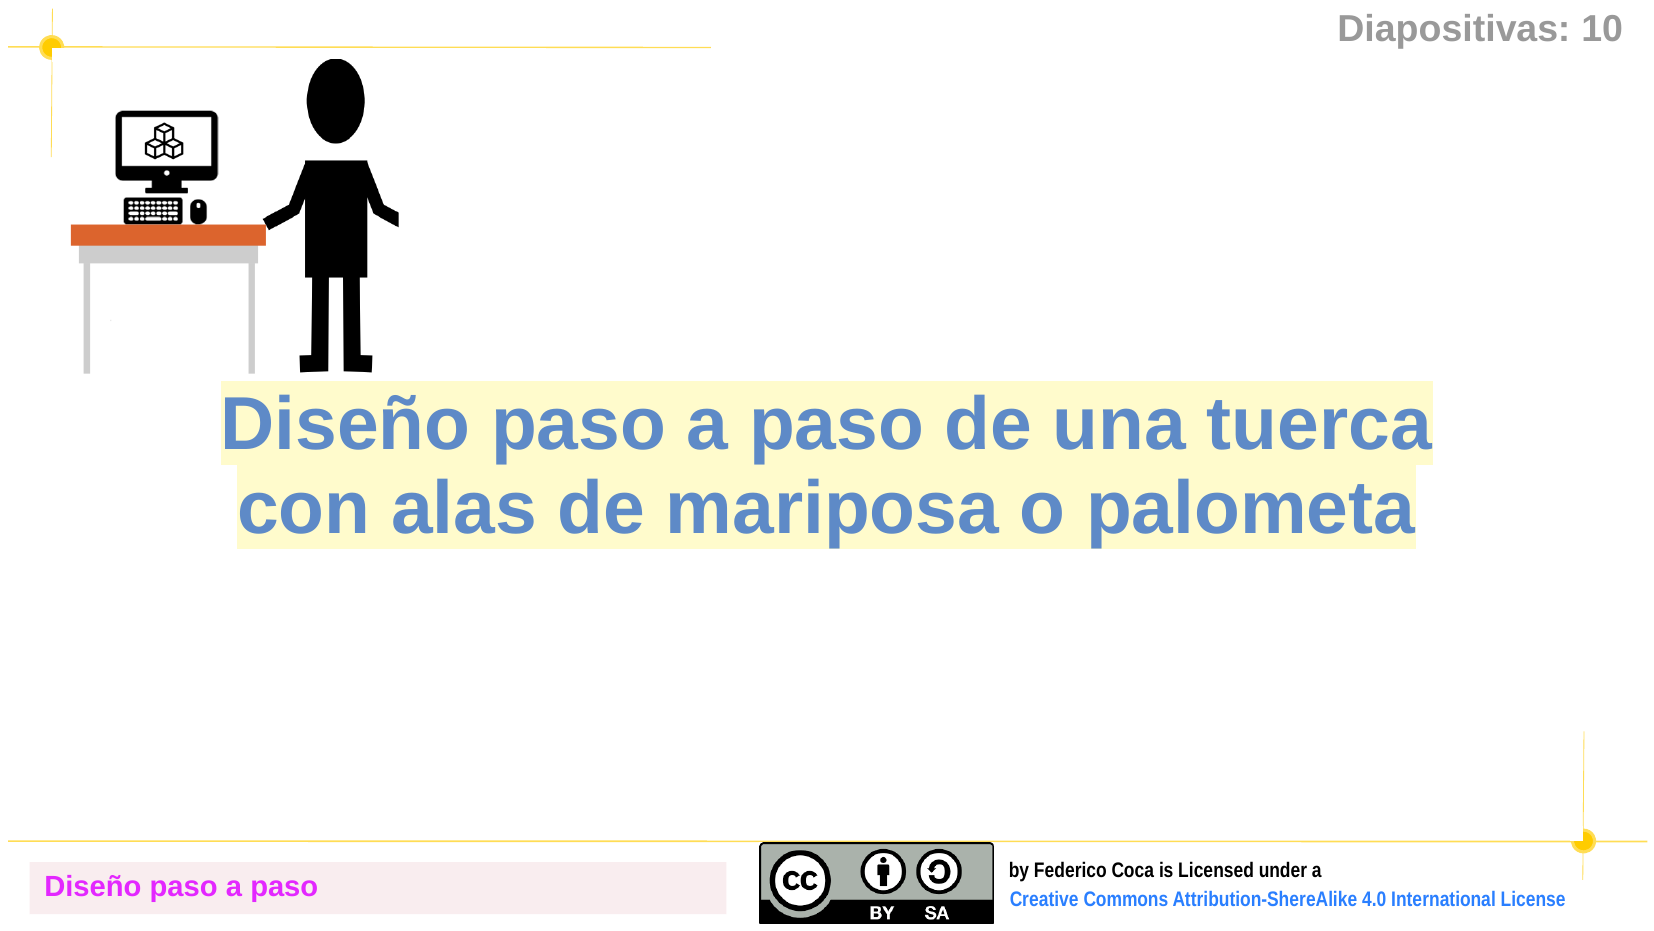

Diapositivas: 10
Diseño paso a paso de una tuerca con alas de mariposa o palometa
Diseño paso a paso